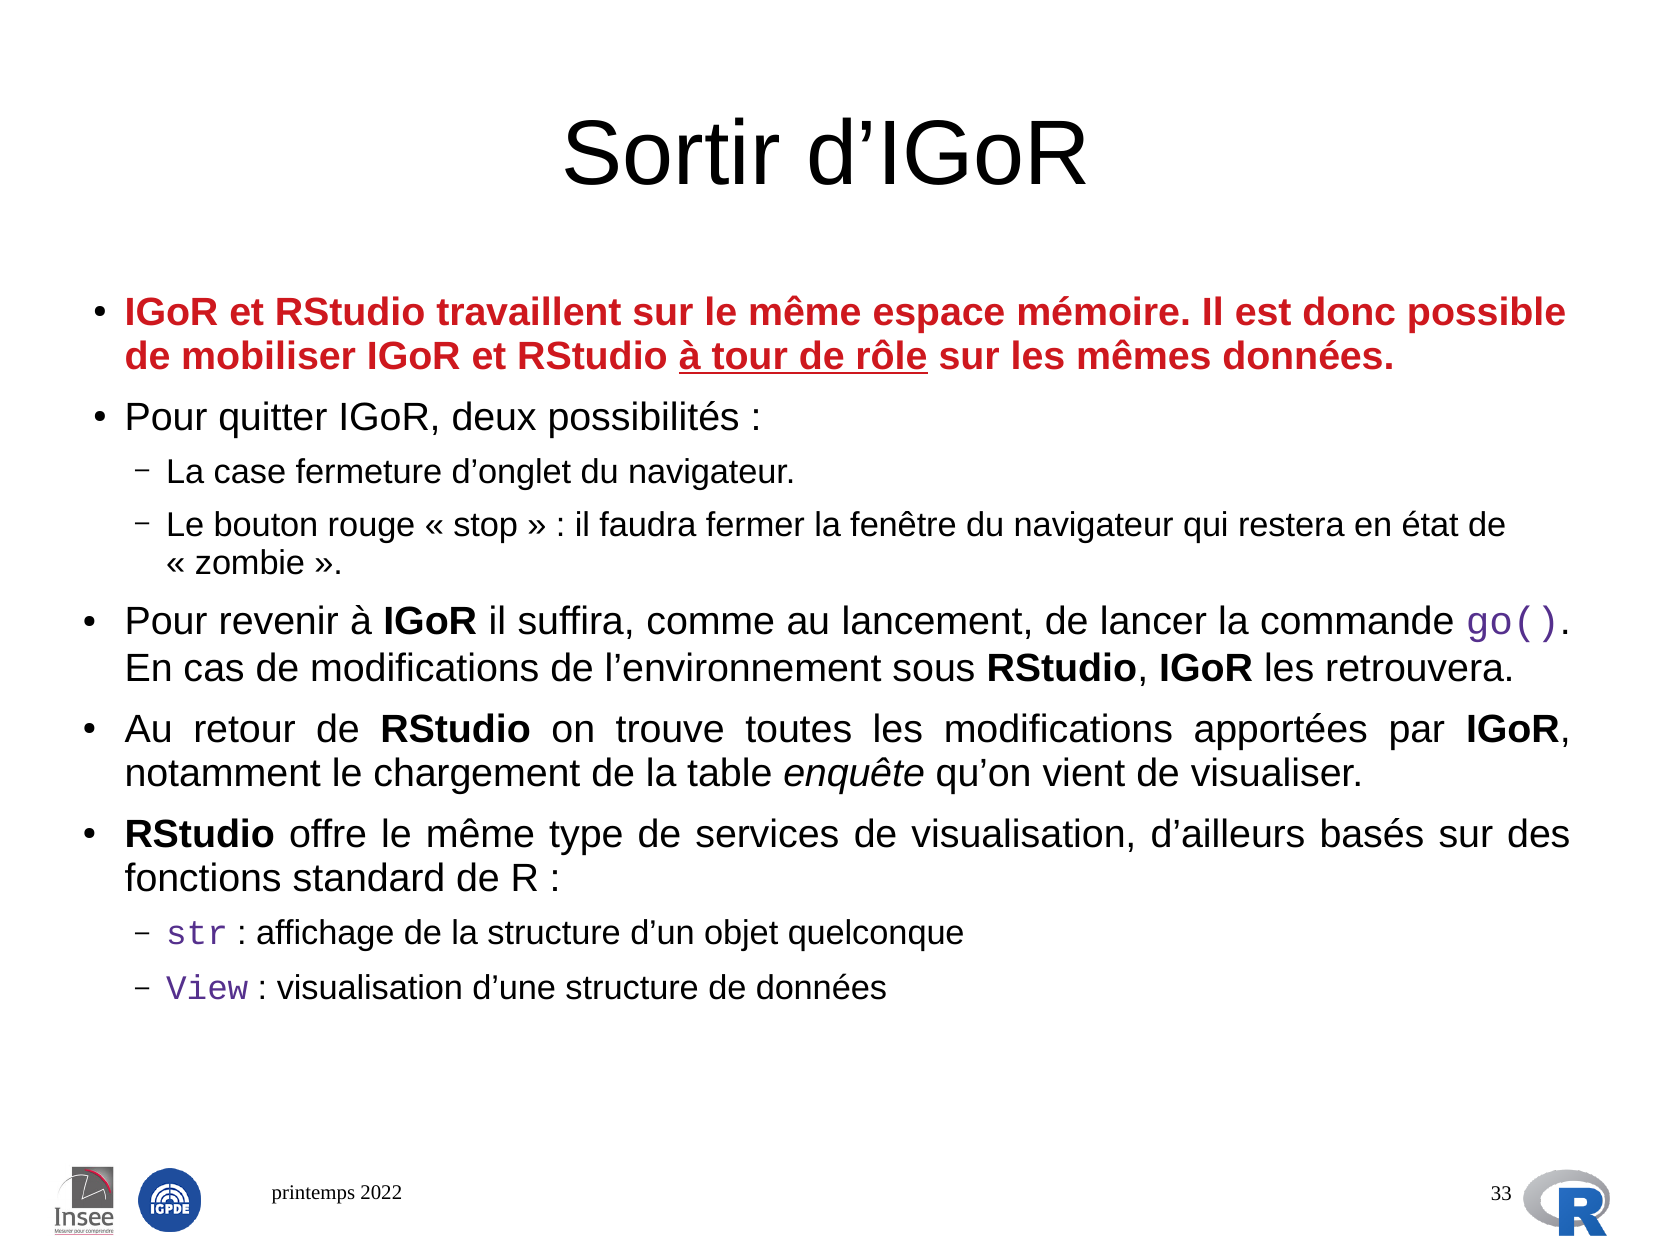

# Sortir d’IGoR
IGoR et RStudio travaillent sur le même espace mémoire. Il est donc possible de mobiliser IGoR et RStudio à tour de rôle sur les mêmes données.
Pour quitter IGoR, deux possibilités :
La case fermeture d’onglet du navigateur.
Le bouton rouge « stop » : il faudra fermer la fenêtre du navigateur qui restera en état de « zombie ».
Pour revenir à IGoR il suffira, comme au lancement, de lancer la commande go(). En cas de modifications de l’environnement sous RStudio, IGoR les retrouvera.
Au retour de RStudio on trouve toutes les modifications apportées par IGoR, notamment le chargement de la table enquête qu’on vient de visualiser.
RStudio offre le même type de services de visualisation, d’ailleurs basés sur des fonctions standard de R :
str : affichage de la structure d’un objet quelconque
View : visualisation d’une structure de données
printemps 2022
33